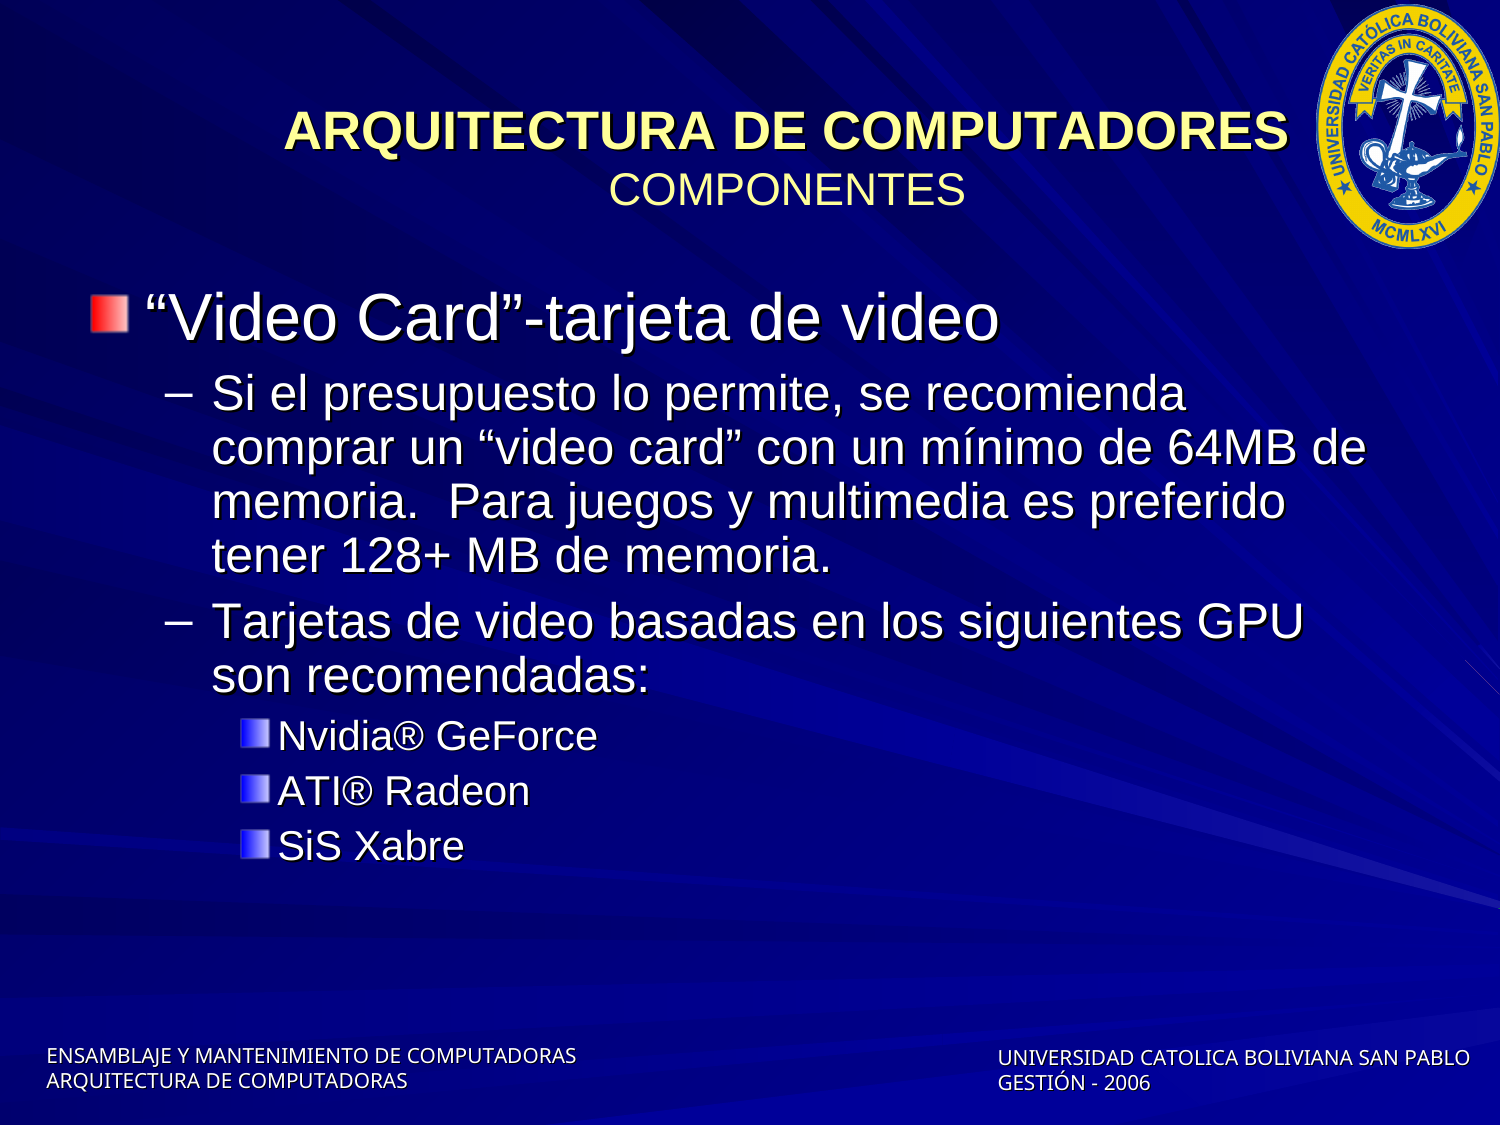

ARQUITECTURA DE COMPUTADORES
COMPONENTES
# “Video Card”-tarjeta de video
Si el presupuesto lo permite, se recomienda comprar un “video card” con un mínimo de 64MB de memoria. Para juegos y multimedia es preferido tener 128+ MB de memoria.
Tarjetas de video basadas en los siguientes GPU son recomendadas:
Nvidia® GeForce
ATI® Radeon
SiS Xabre